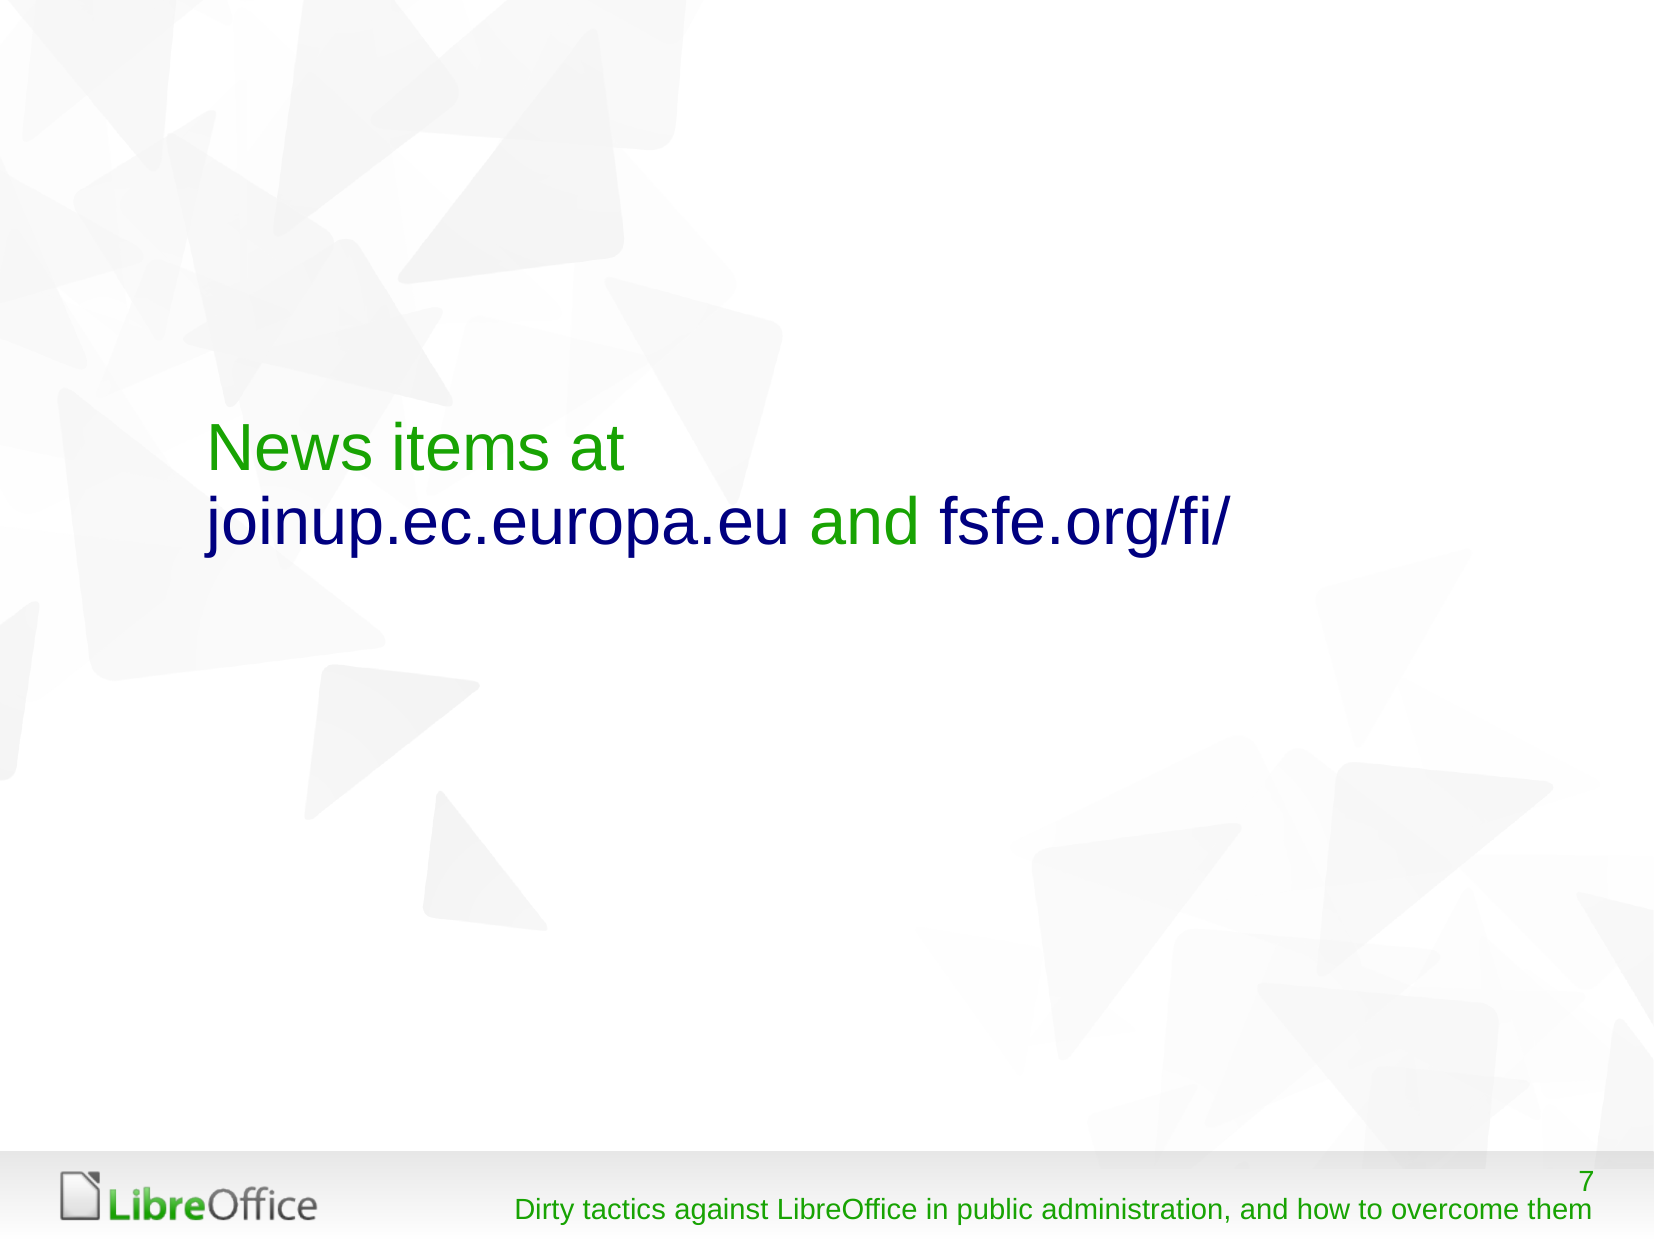

# News items at joinup.ec.europa.eu and fsfe.org/fi/
7
Dirty tactics against LibreOffice in public administration, and how to overcome them